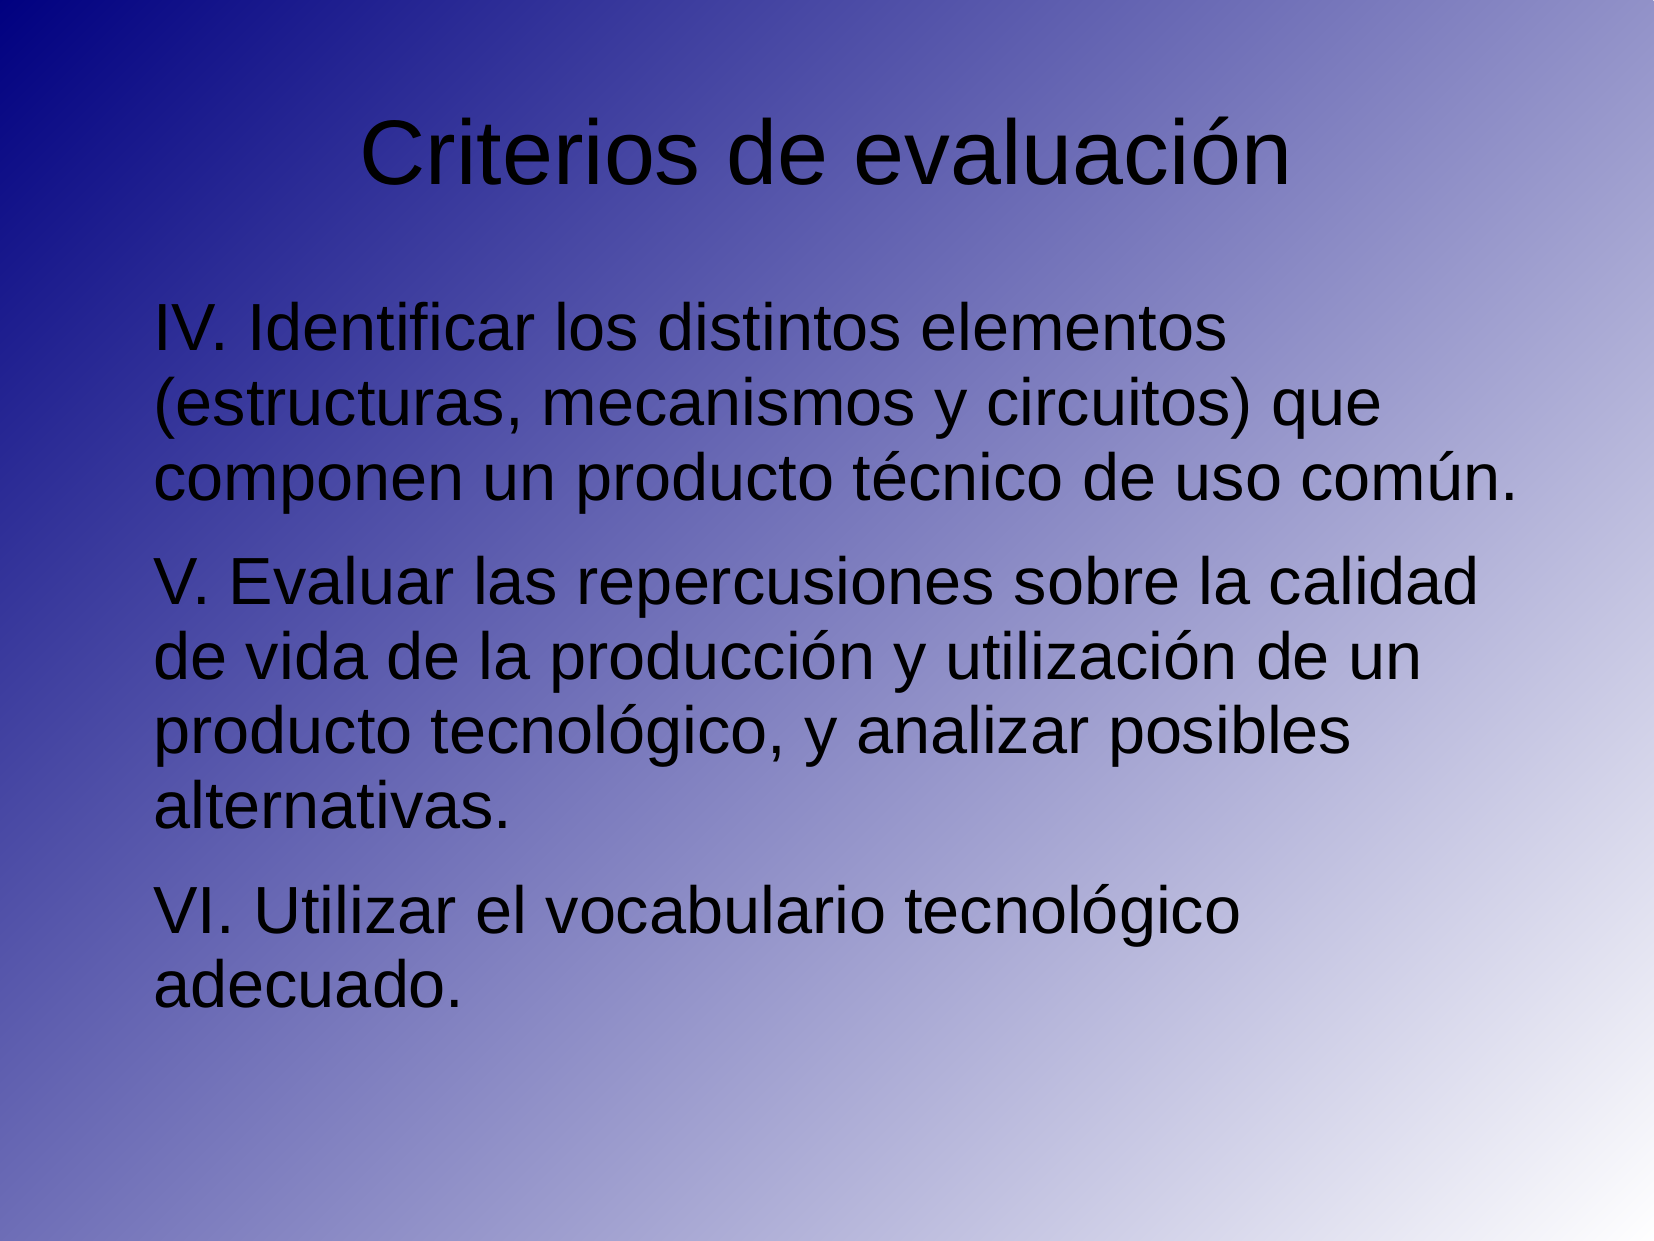

# Criterios de evaluación
IV. Identificar los distintos elementos (estructuras, mecanismos y circuitos) que componen un producto técnico de uso común.
V. Evaluar las repercusiones sobre la calidad de vida de la producción y utilización de un producto tecnológico, y analizar posibles alternativas.
VI. Utilizar el vocabulario tecnológico adecuado.